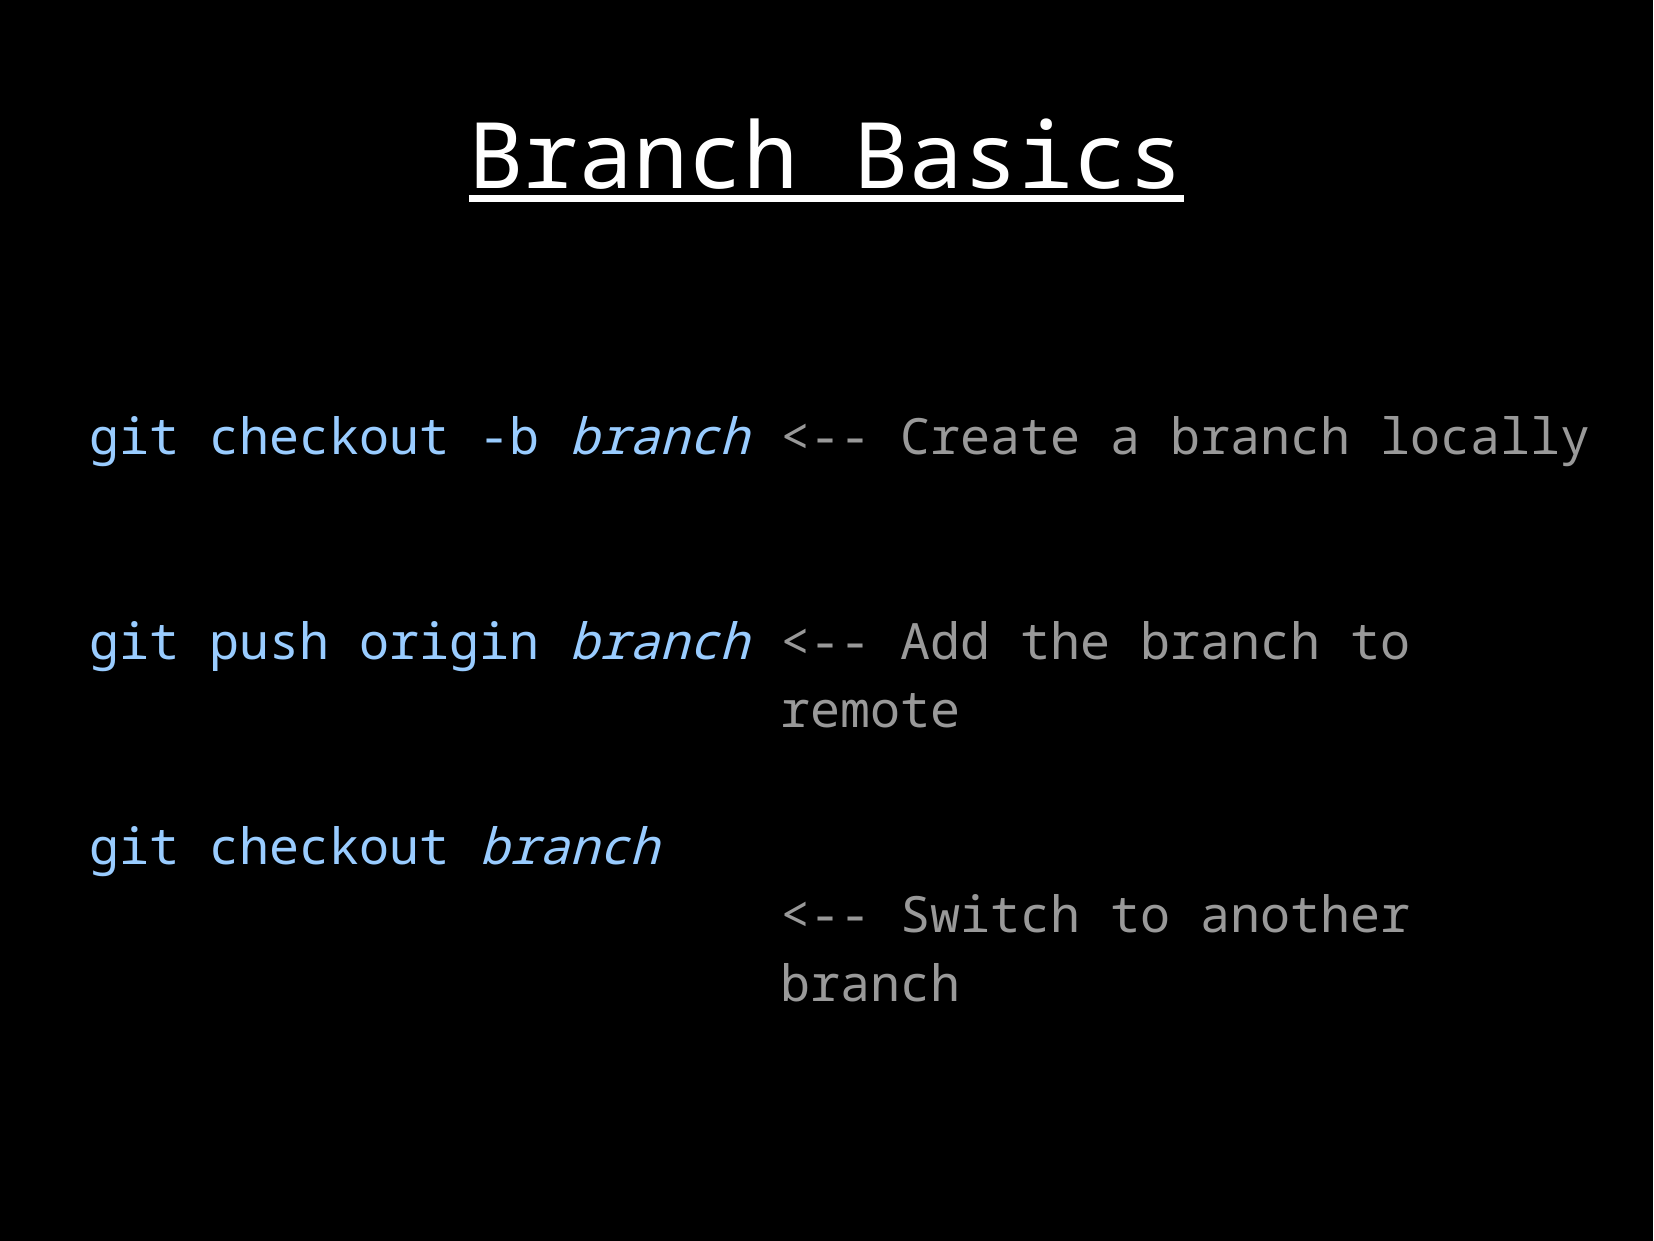

# Branch Basics
| git checkout -b branch git push origin branch git checkout branch | <-- Create a branch locally <-- Add the branch to remote <-- Switch to another branch |
| --- | --- |